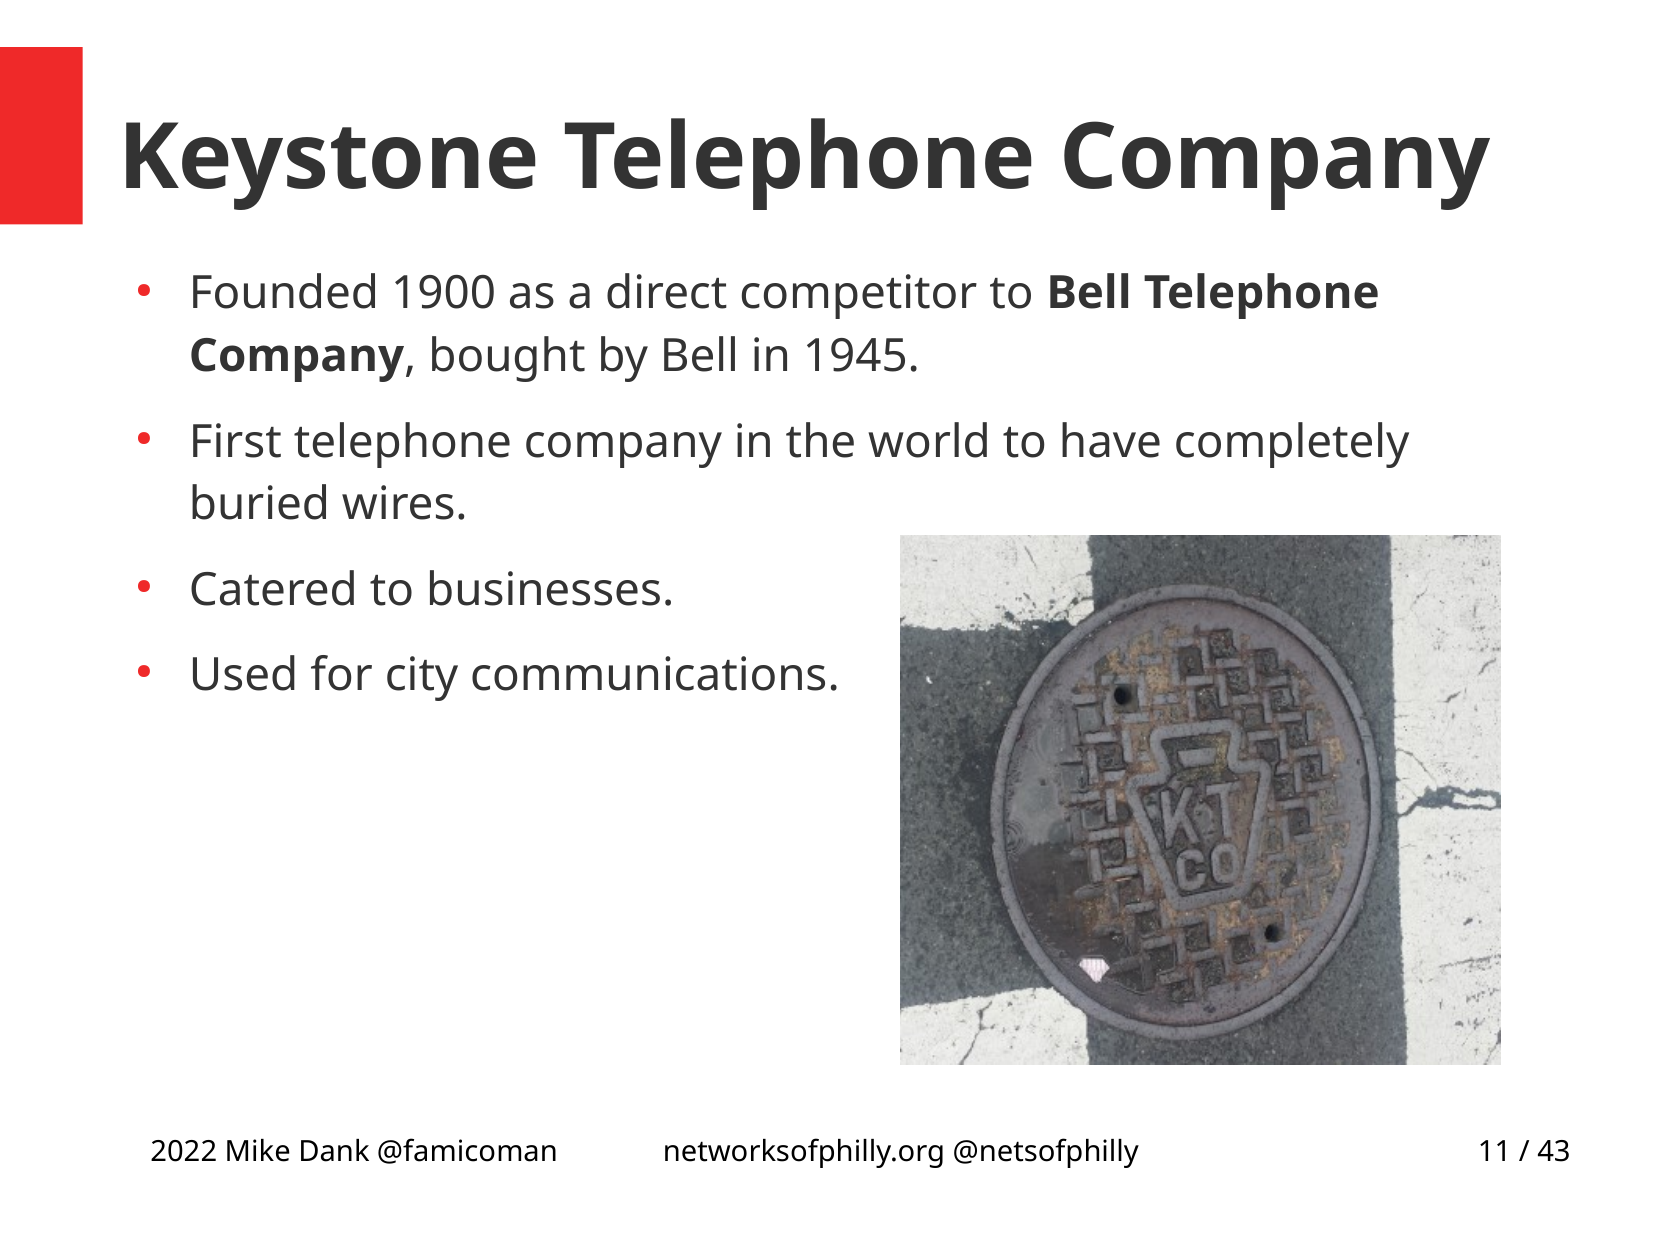

# Keystone Telephone Company
Founded 1900 as a direct competitor to Bell Telephone Company, bought by Bell in 1945.
First telephone company in the world to have completely buried wires.
Catered to businesses.
Used for city communications.
2022 Mike Dank @famicoman networksofphilly.org @netsofphilly
11